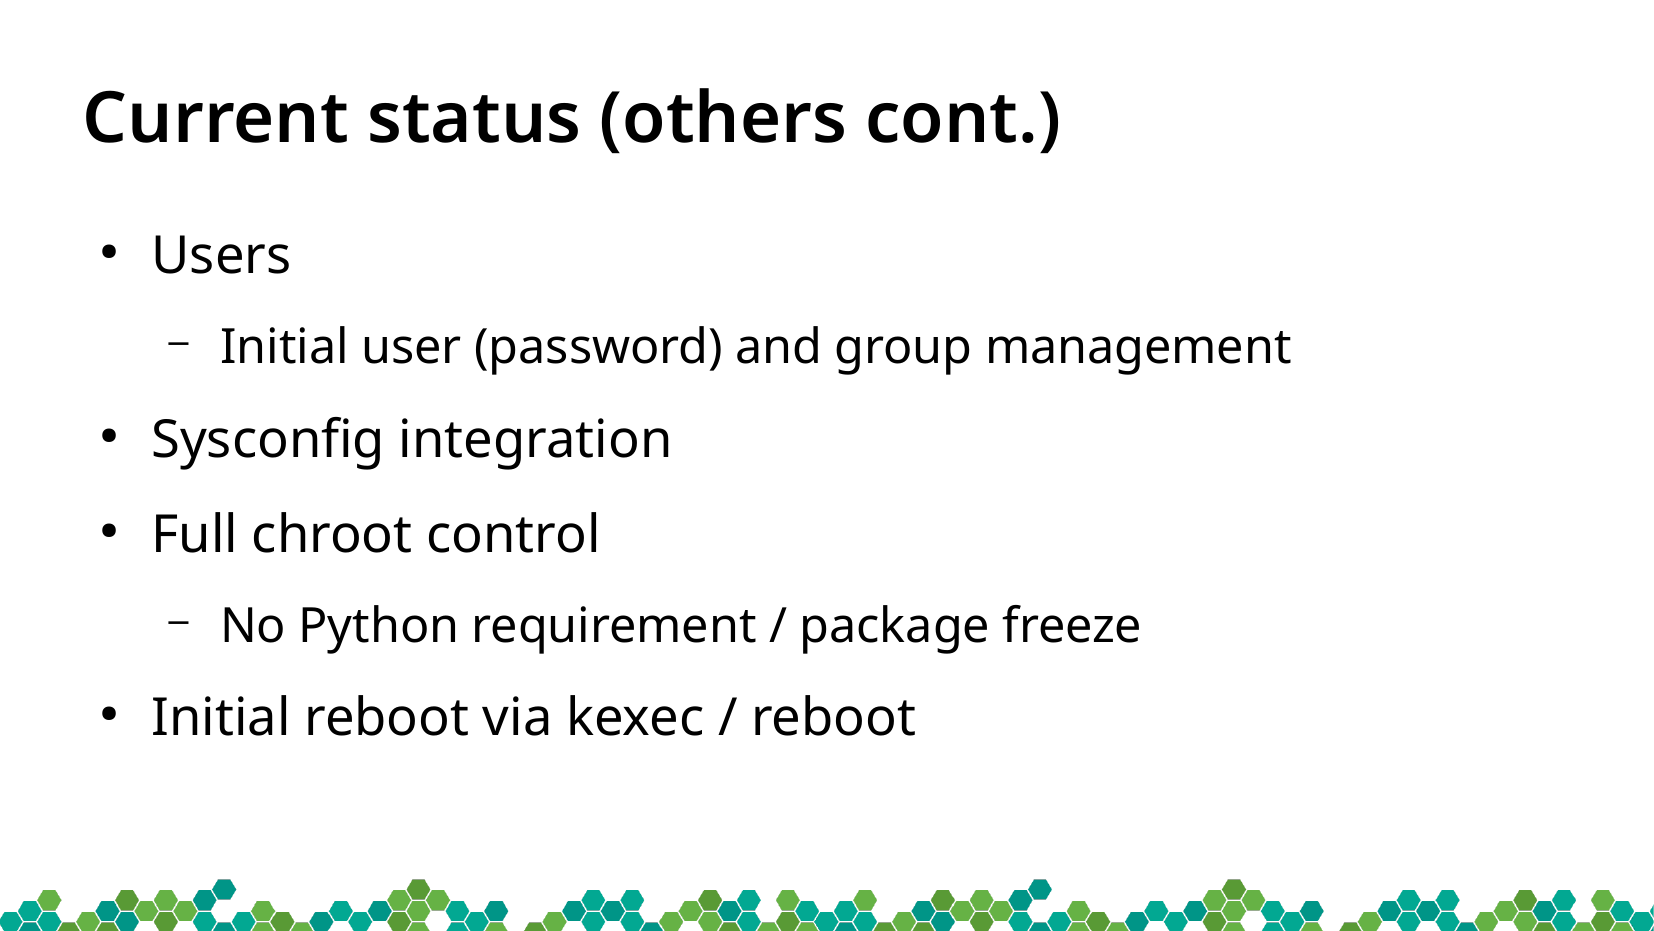

# Current status (others cont.)
Users
Initial user (password) and group management
Sysconfig integration
Full chroot control
No Python requirement / package freeze
Initial reboot via kexec / reboot